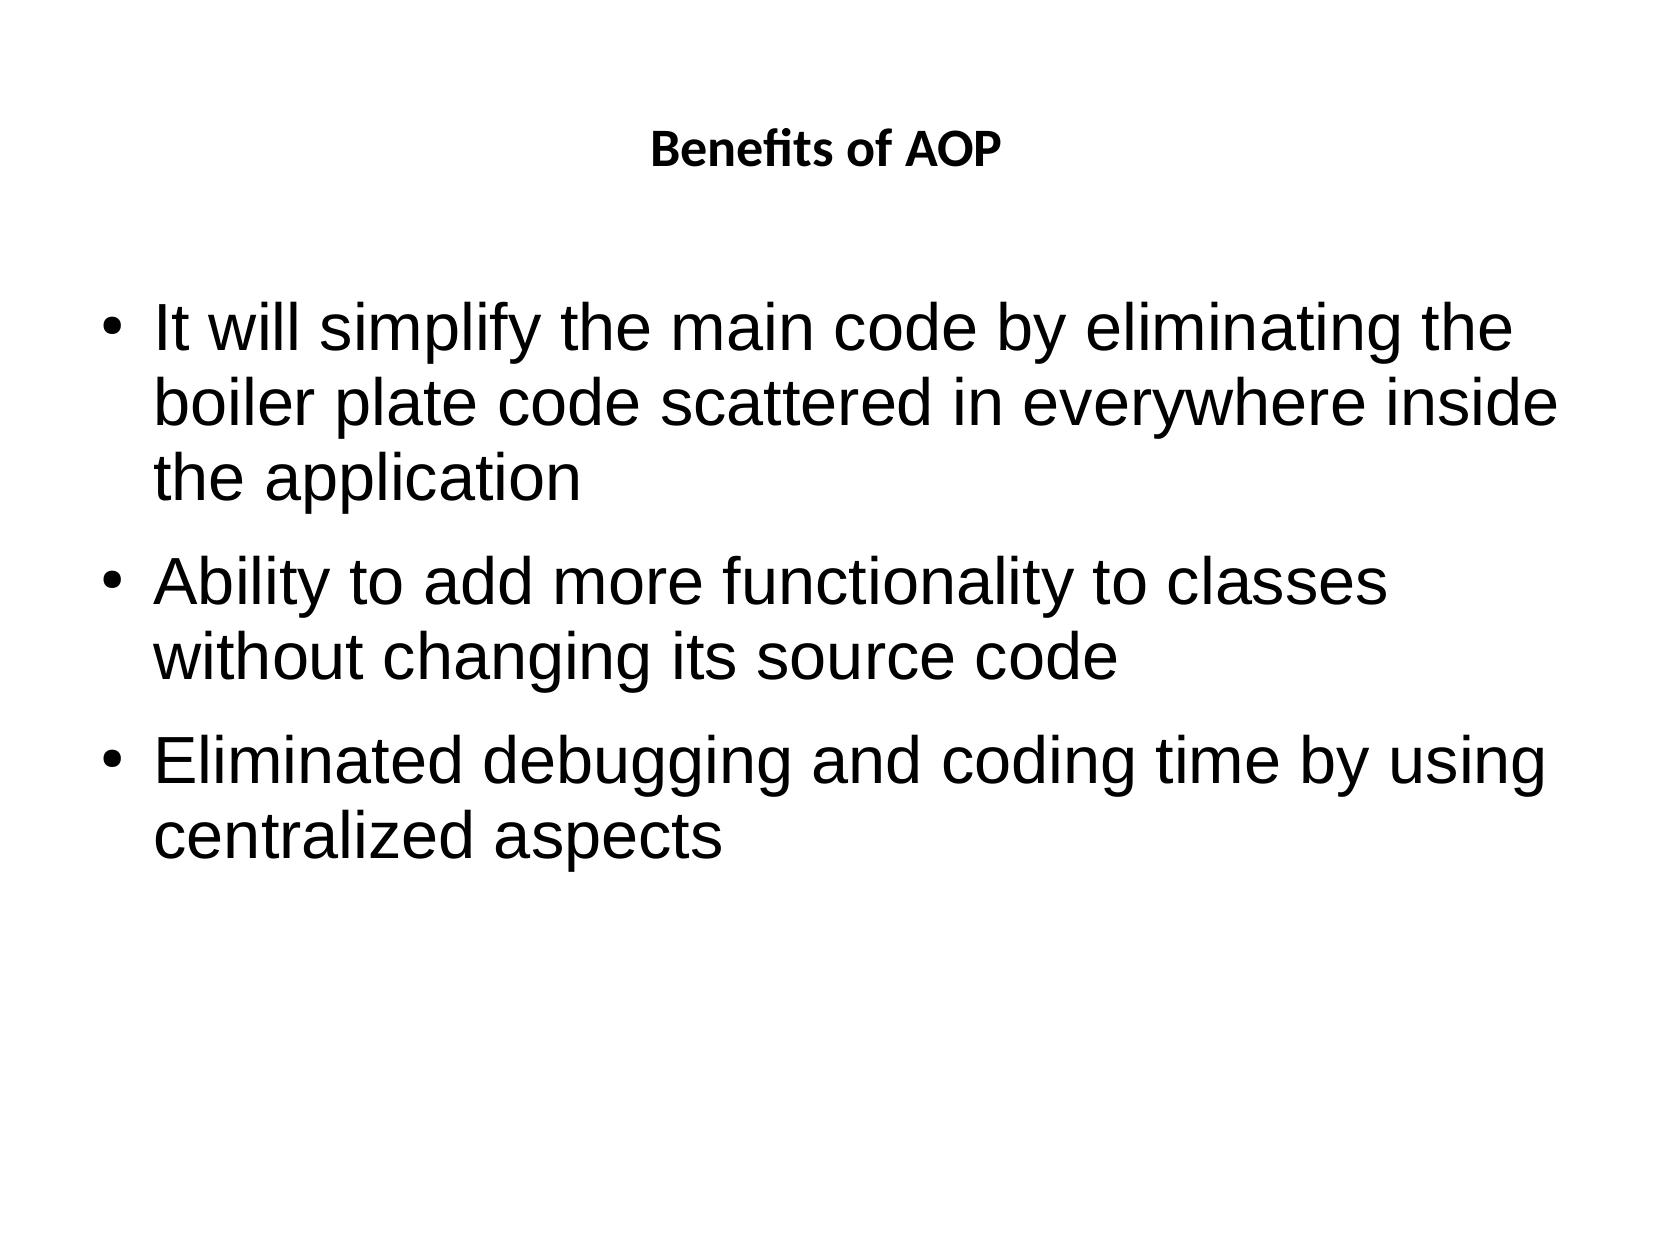

# Benefits of AOP
It will simplify the main code by eliminating the boiler plate code scattered in everywhere inside the application
Ability to add more functionality to classes without changing its source code
Eliminated debugging and coding time by using centralized aspects